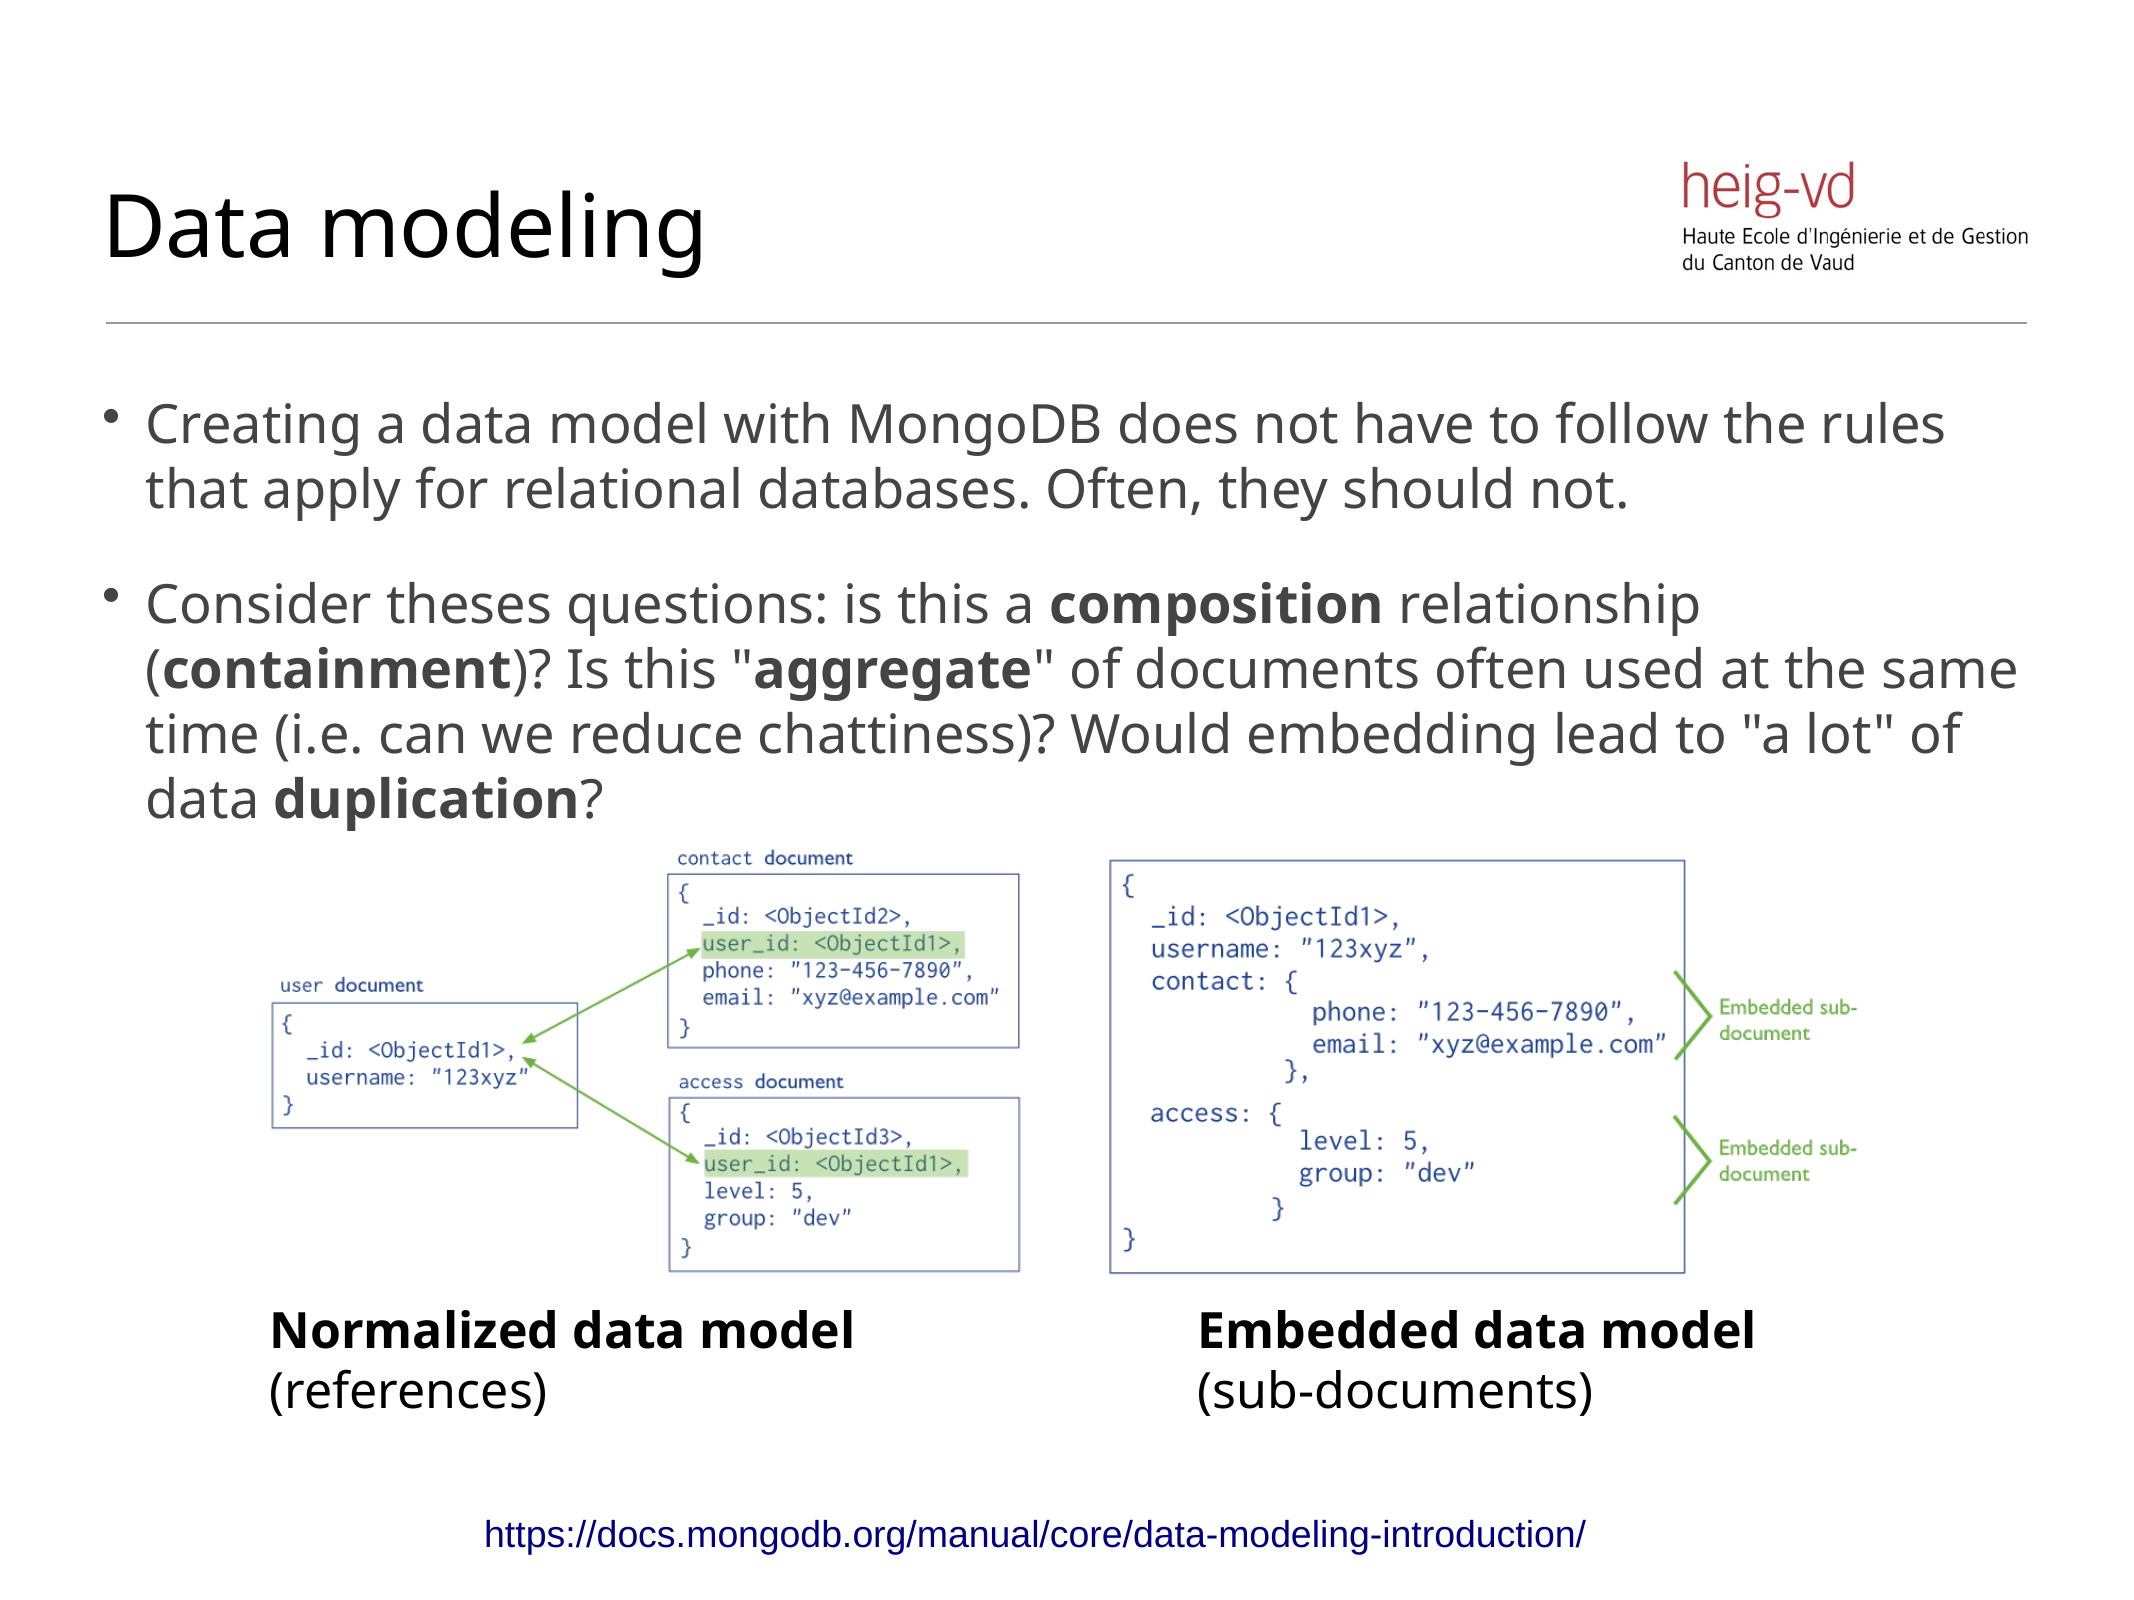

# Data modeling
Creating a data model with MongoDB does not have to follow the rules that apply for relational databases. Often, they should not.
Consider theses questions: is this a composition relationship (containment)? Is this "aggregate" of documents often used at the same time (i.e. can we reduce chattiness)? Would embedding lead to "a lot" of data duplication?
Normalized data model
(references)
Embedded data model
(sub-documents)
https://docs.mongodb.org/manual/core/data-modeling-introduction/